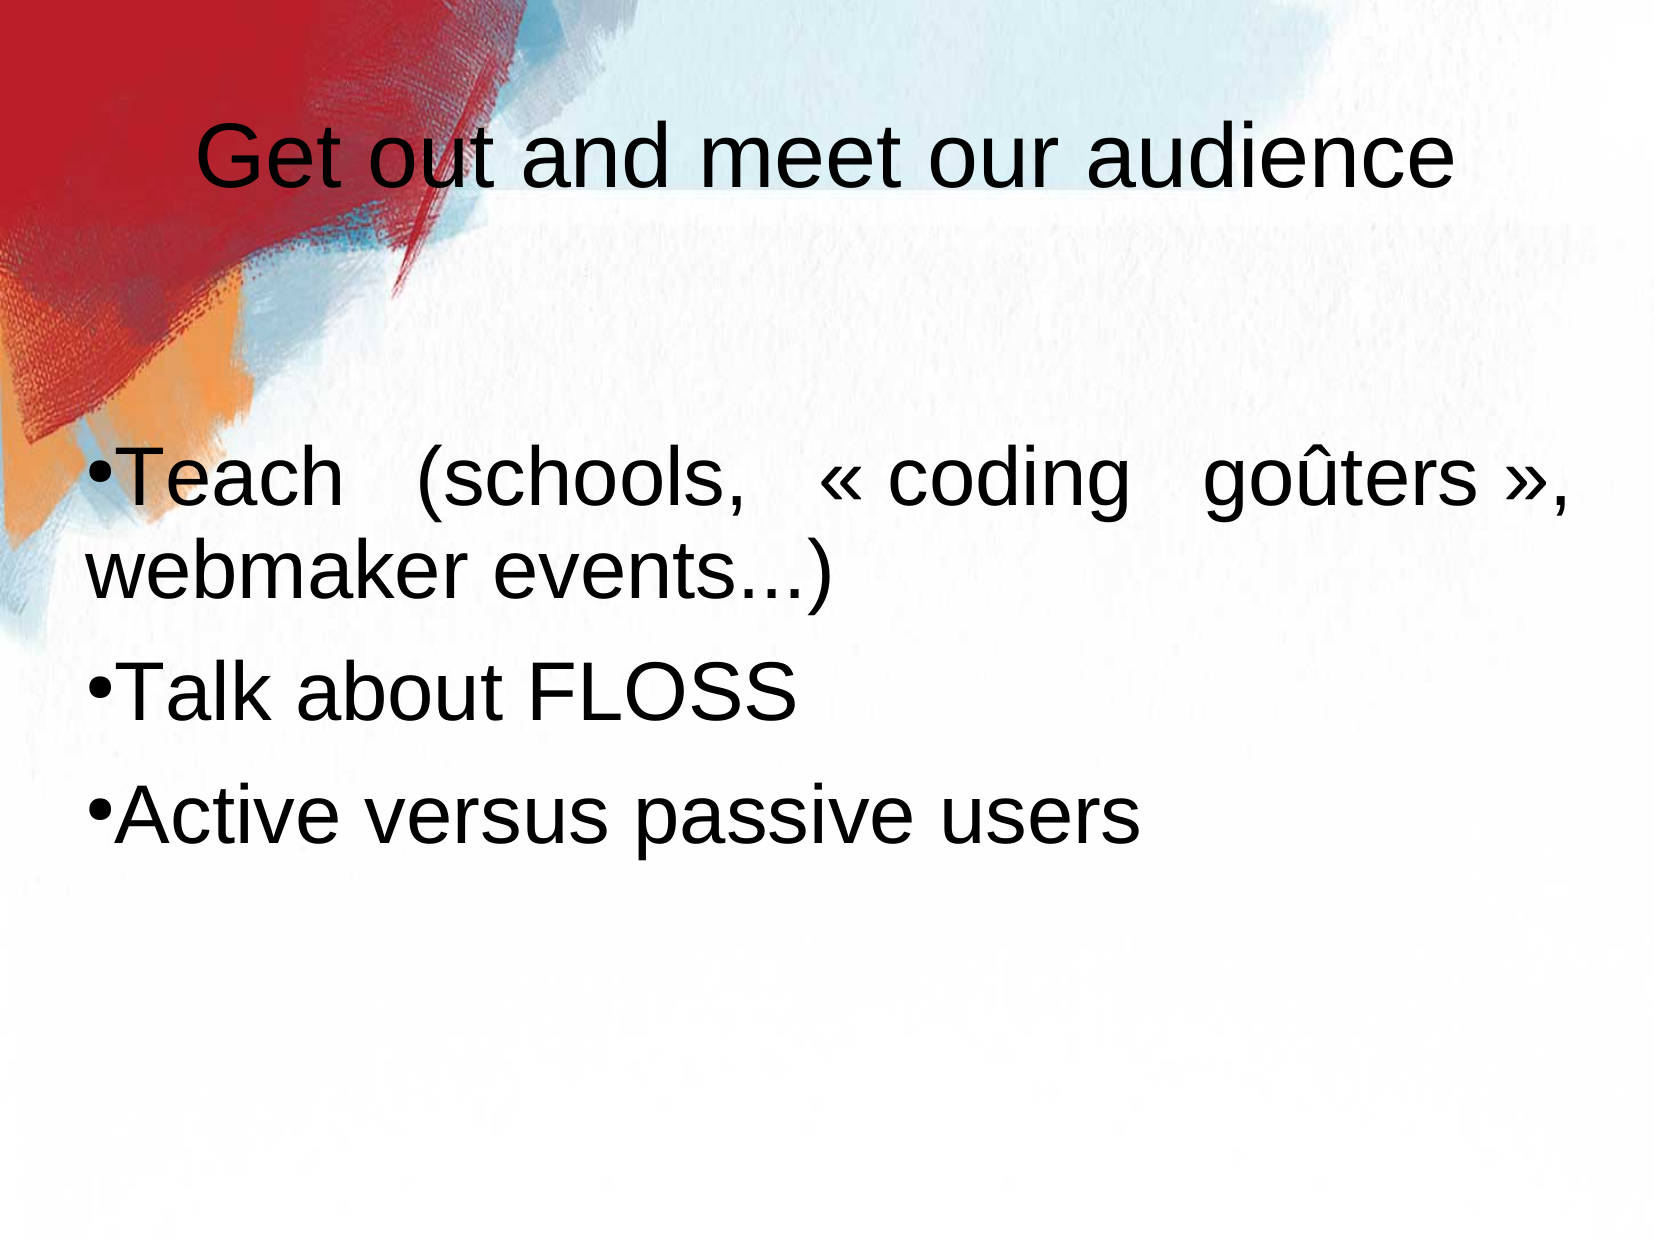

# Get out and meet our audience
Teach (schools, « coding goûters », webmaker events...)
Talk about FLOSS
Active versus passive users